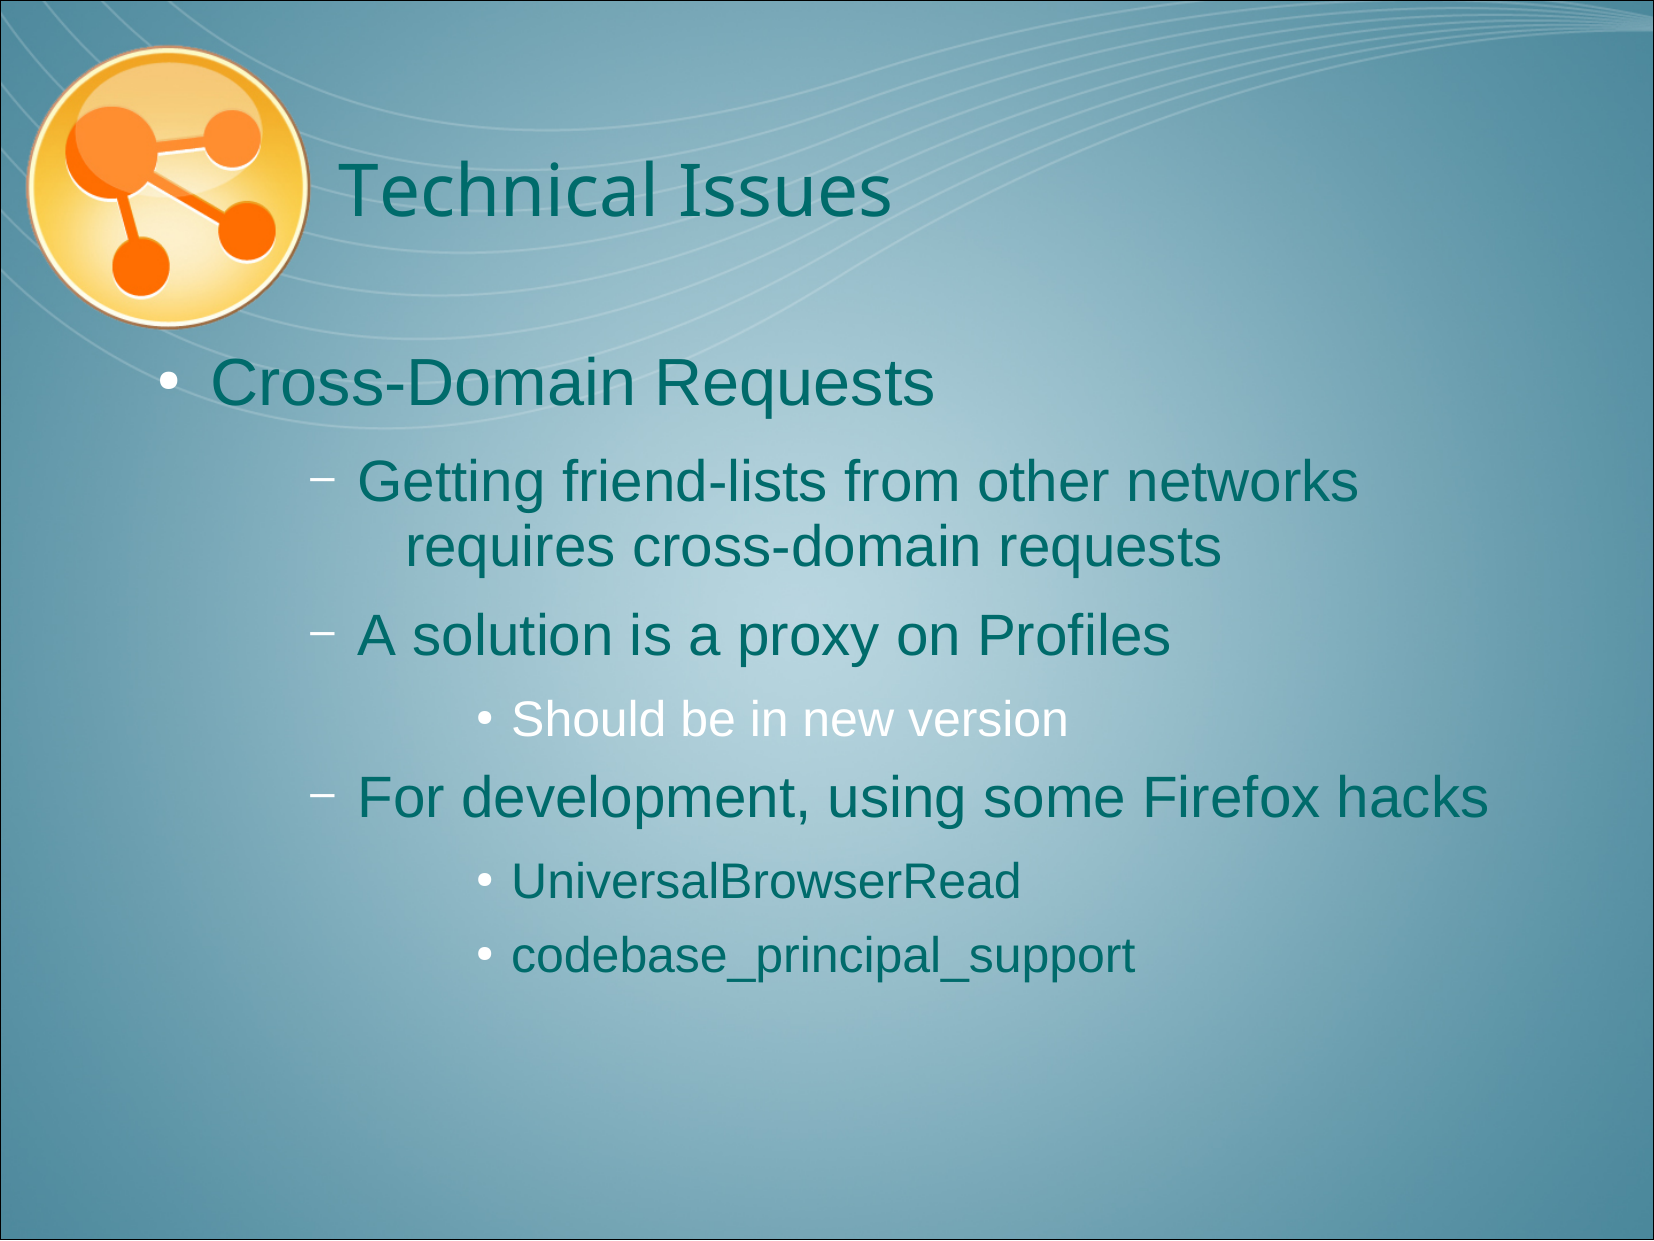

# Technical Issues
Cross-Domain Requests
Getting friend-lists from other networks requires cross-domain requests
A solution is a proxy on Profiles
Should be in new version
For development, using some Firefox hacks
UniversalBrowserRead
codebase_principal_support